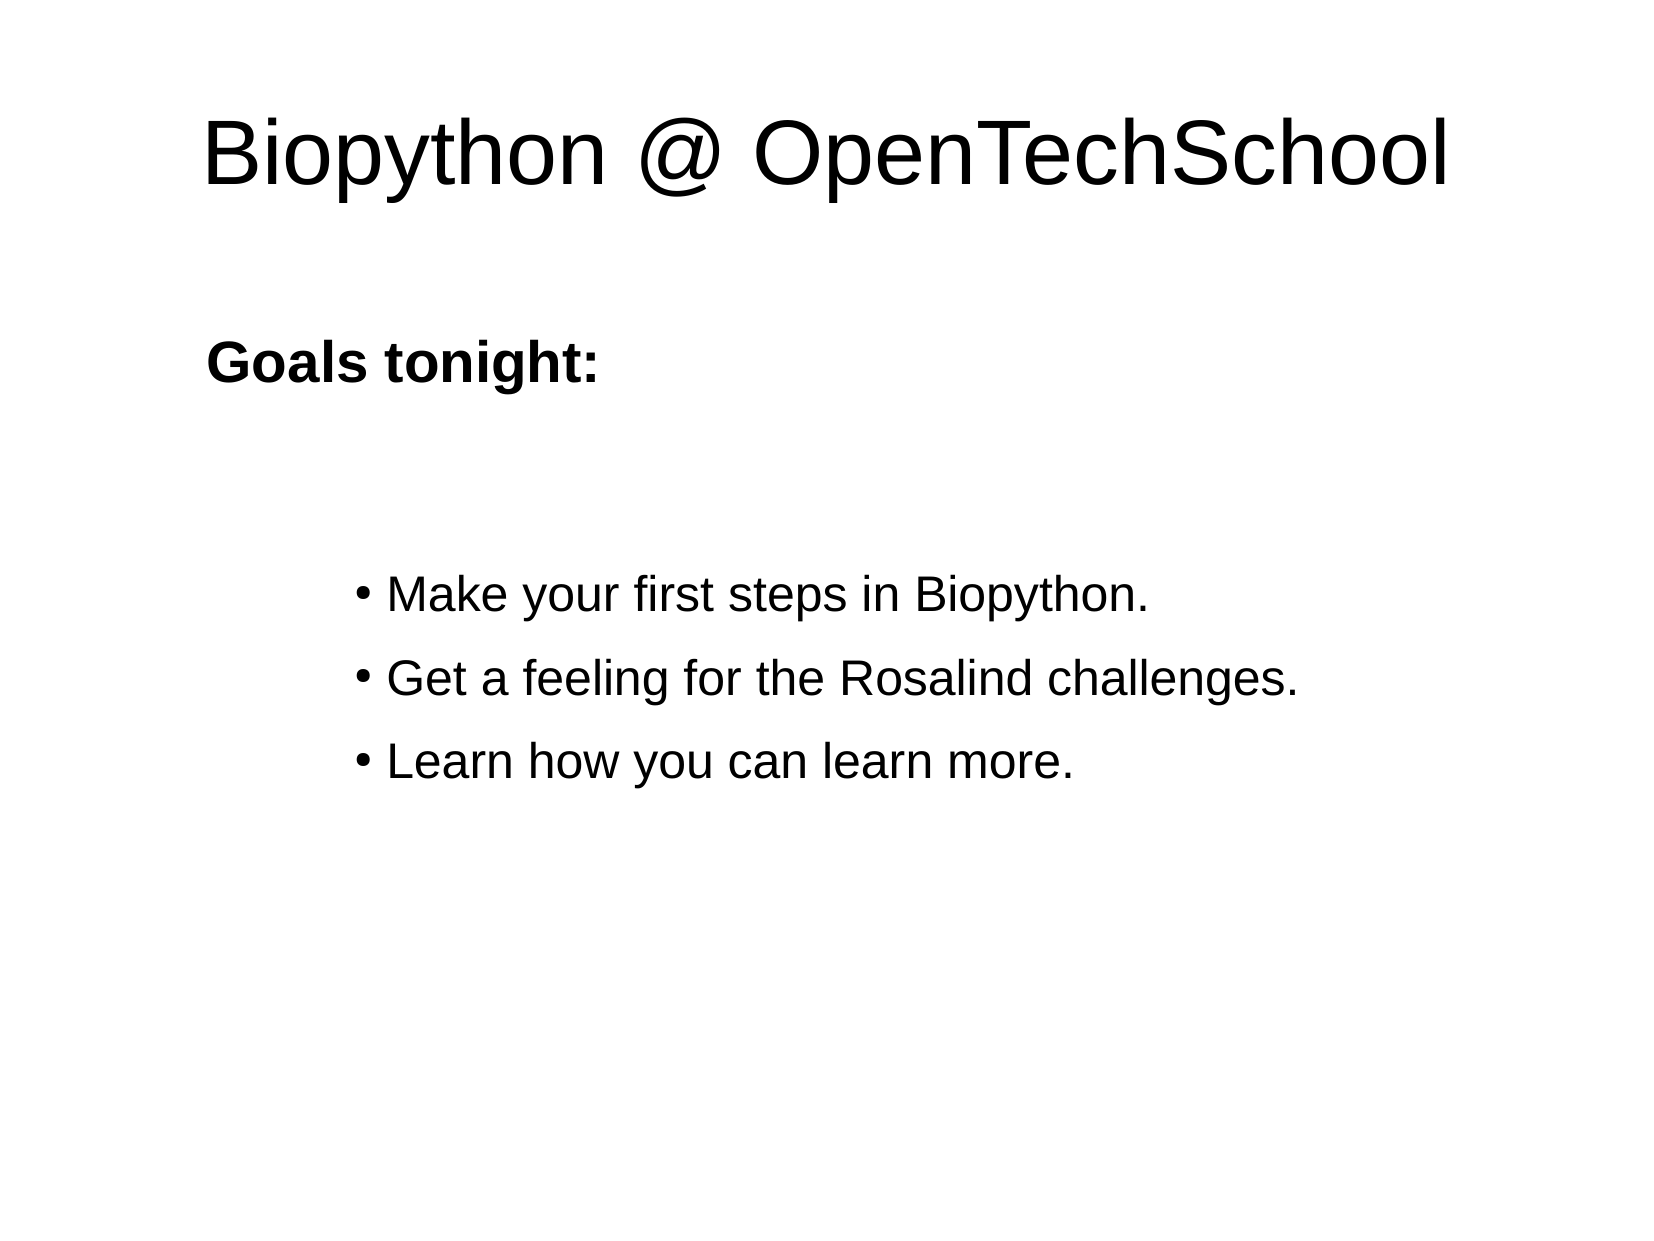

# Biopython @ OpenTechSchool
Goals tonight:
 Make your first steps in Biopython.
 Get a feeling for the Rosalind challenges.
 Learn how you can learn more.